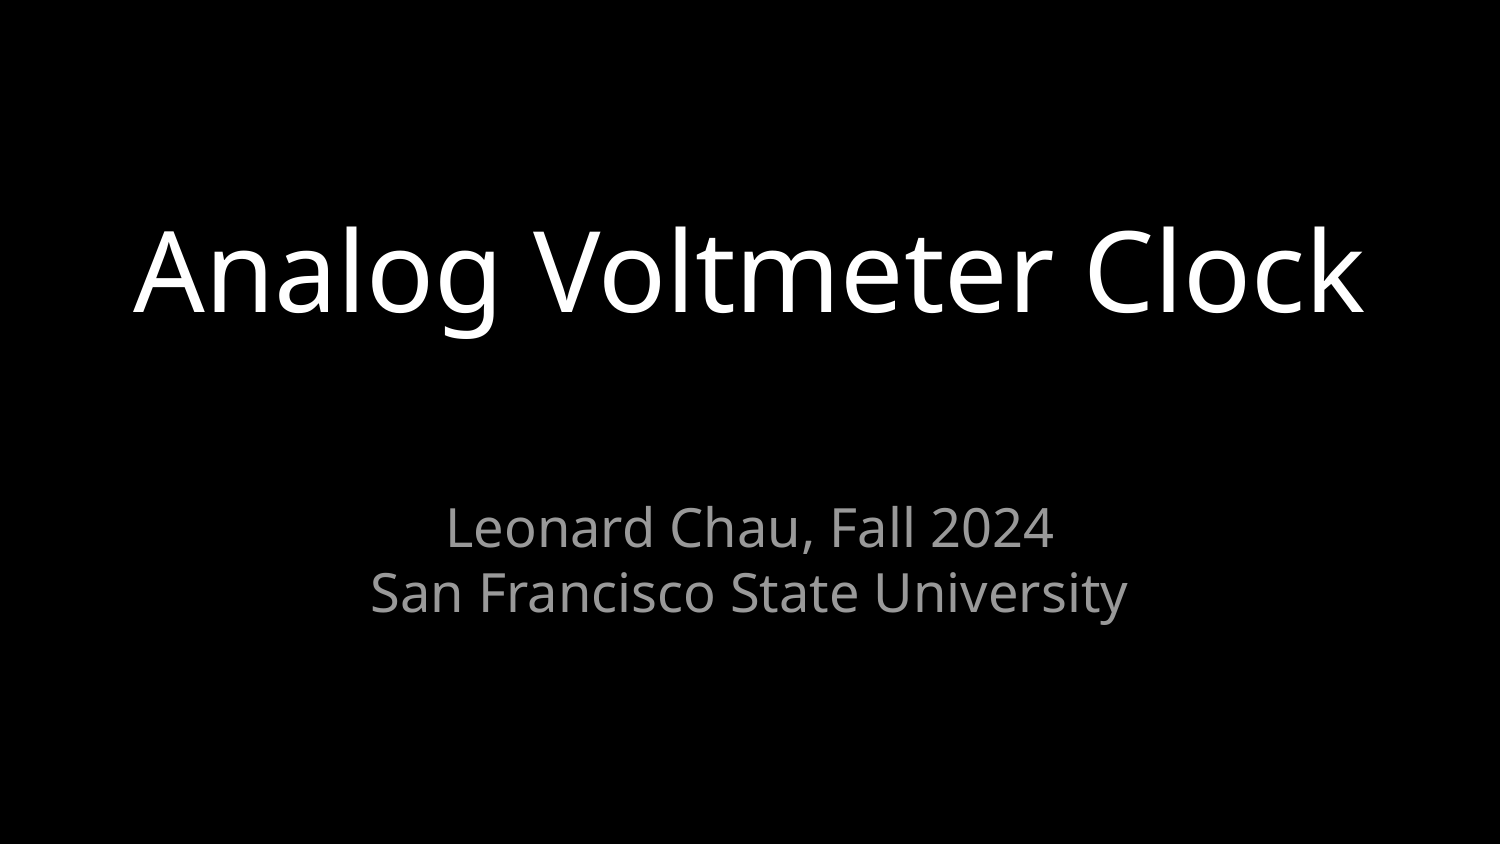

# Analog Voltmeter Clock
Leonard Chau, Fall 2024
San Francisco State University